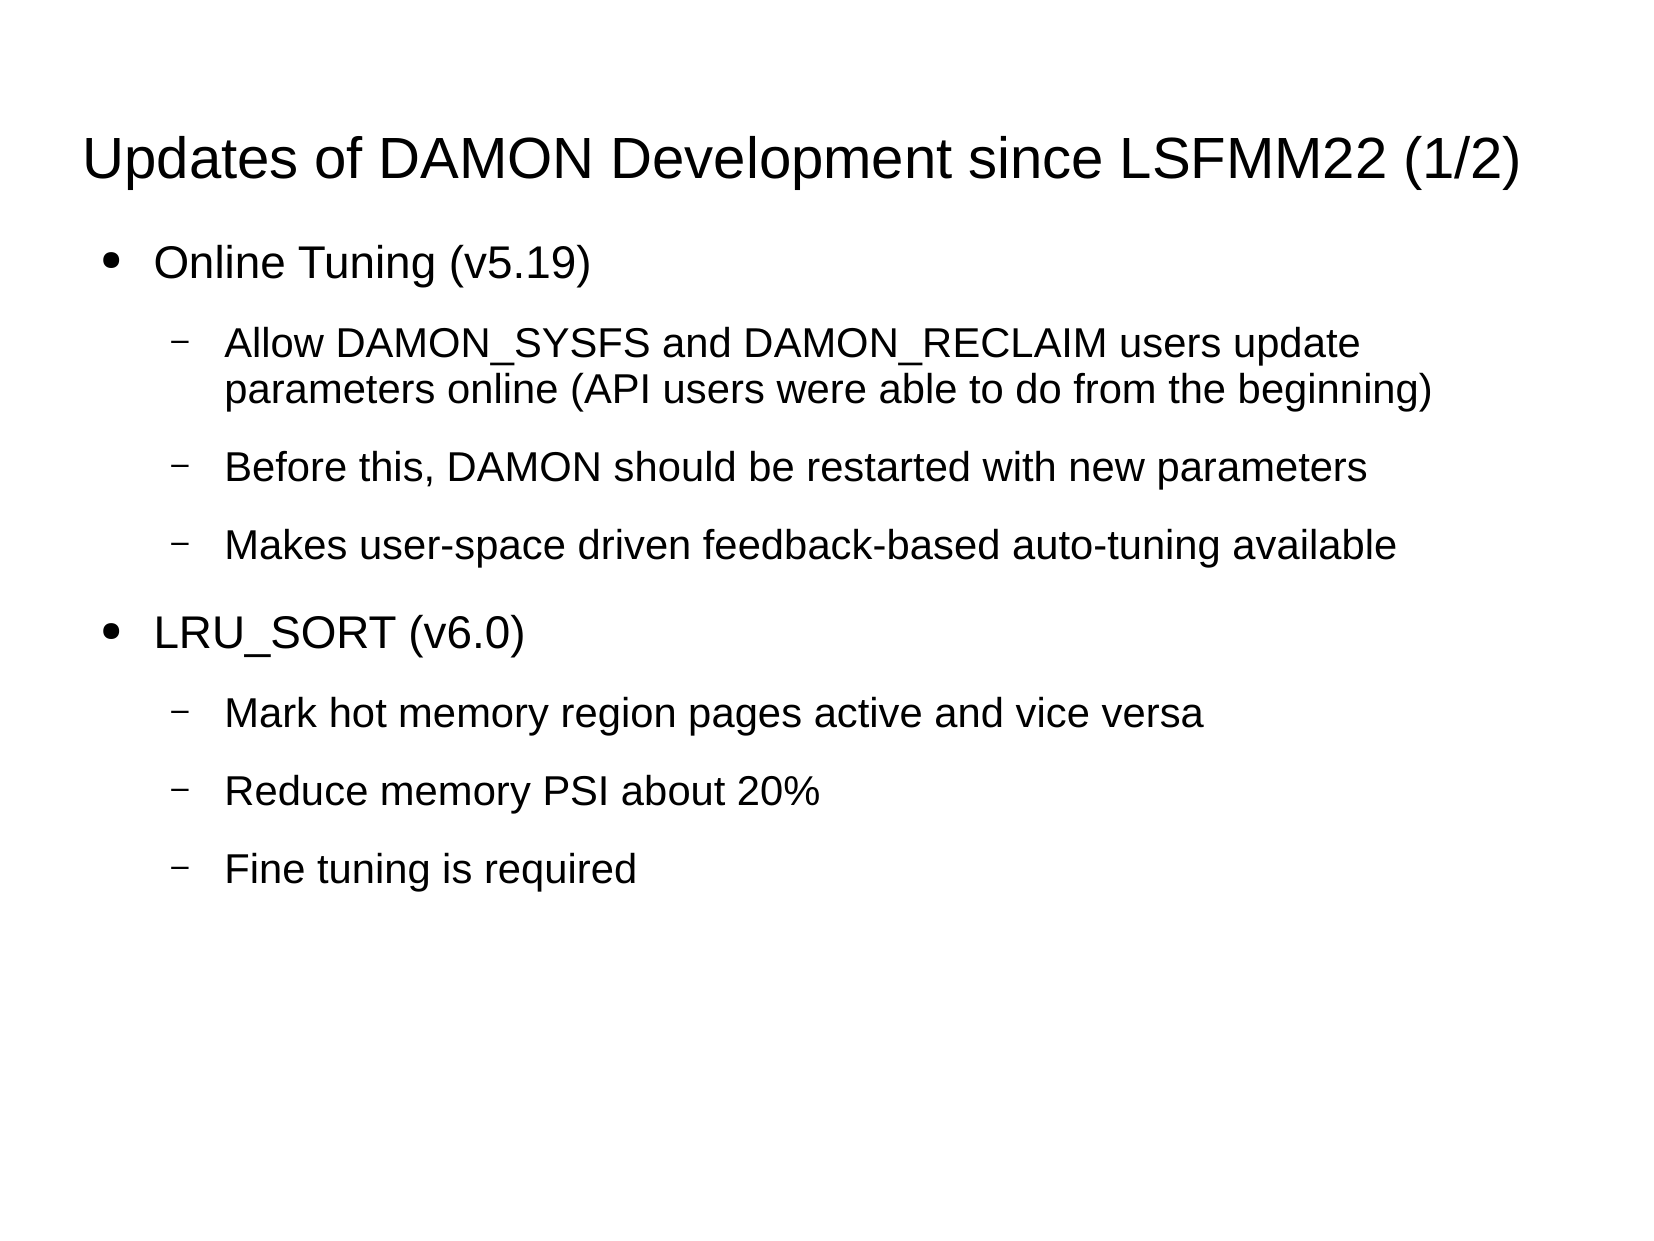

# Updates of DAMON Development since LSFMM22 (1/2)
Online Tuning (v5.19)
Allow DAMON_SYSFS and DAMON_RECLAIM users update parameters online (API users were able to do from the beginning)
Before this, DAMON should be restarted with new parameters
Makes user-space driven feedback-based auto-tuning available
LRU_SORT (v6.0)
Mark hot memory region pages active and vice versa
Reduce memory PSI about 20%
Fine tuning is required